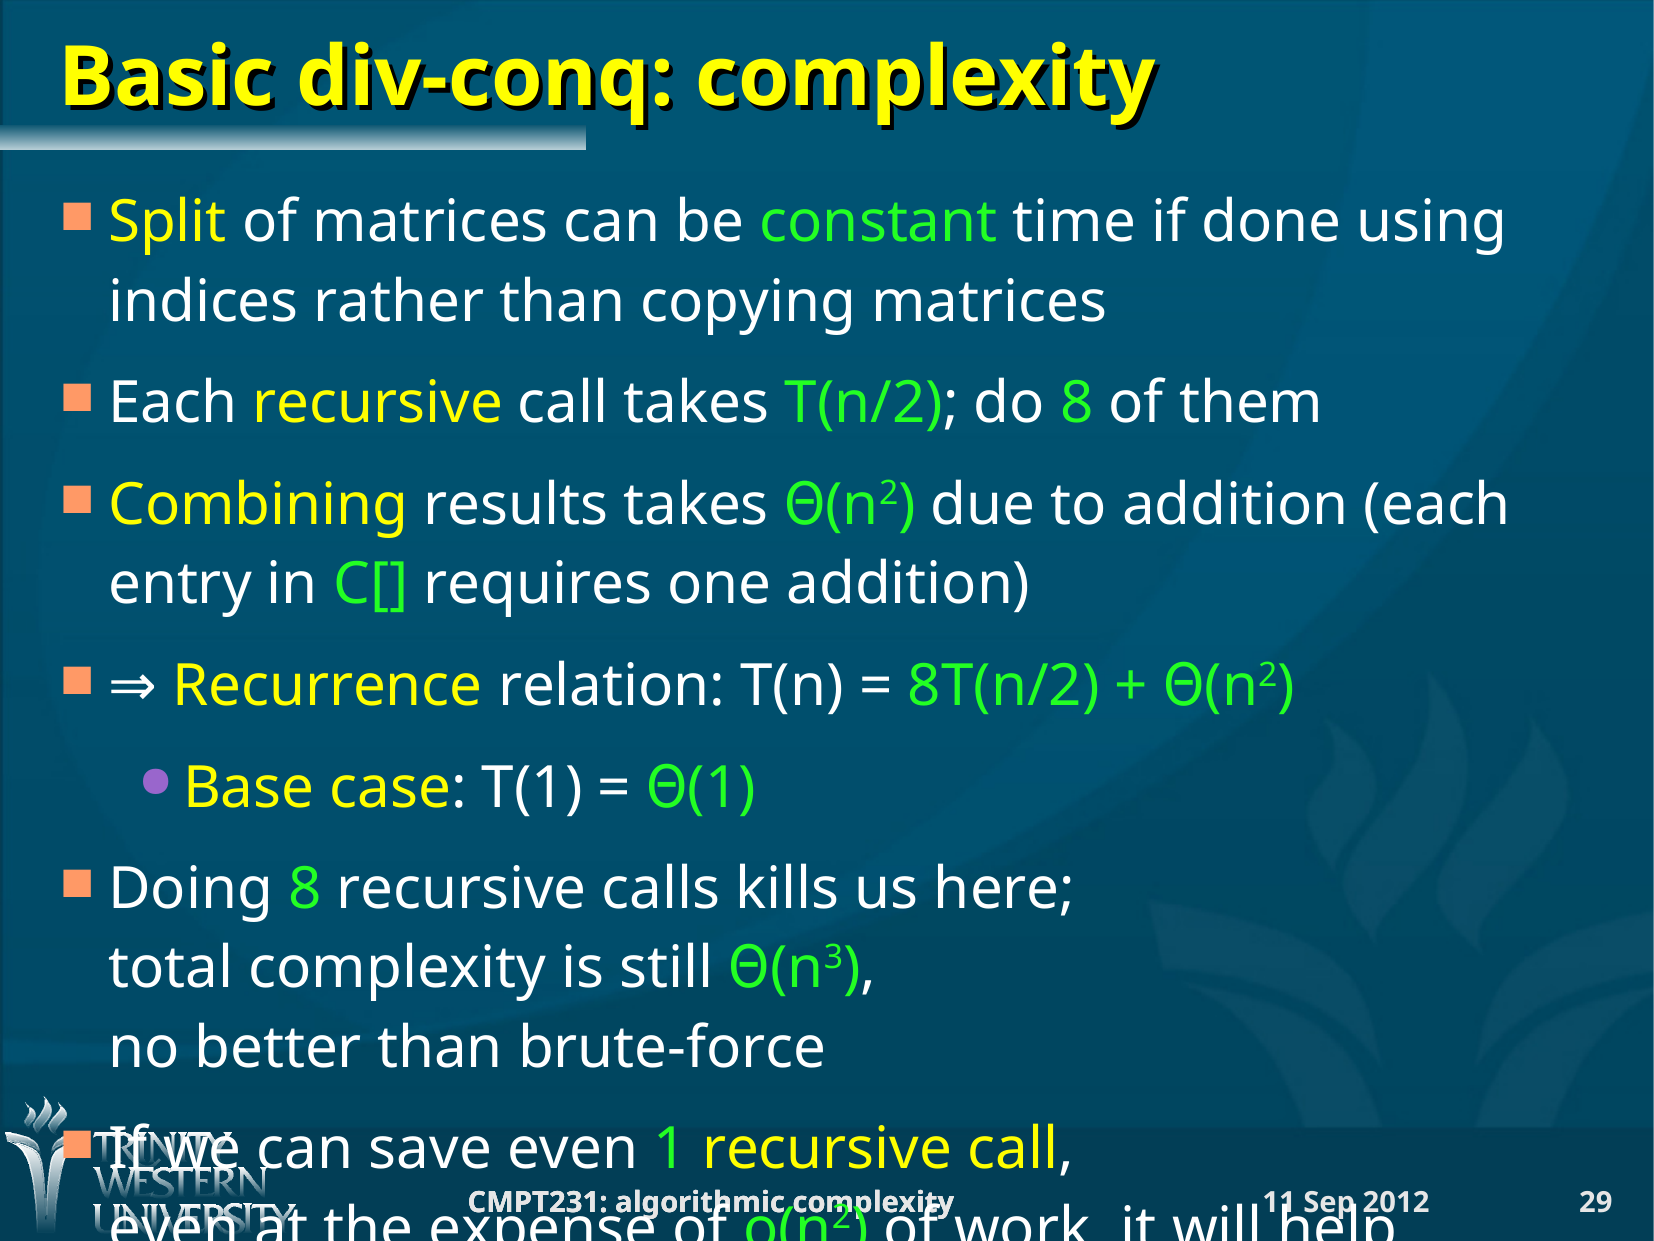

# Basic div-conq: complexity
Split of matrices can be constant time if done using indices rather than copying matrices
Each recursive call takes T(n/2); do 8 of them
Combining results takes Θ(n2) due to addition (each entry in C[] requires one addition)
⇒ Recurrence relation: T(n) = 8T(n/2) + Θ(n2)
Base case: T(1) = Θ(1)
Doing 8 recursive calls kills us here;
total complexity is still Θ(n3),
no better than brute-force
If we can save even 1 recursive call,
even at the expense of o(n2) of work, it will help
CMPT231: algorithmic complexity
11 Sep 2012
29